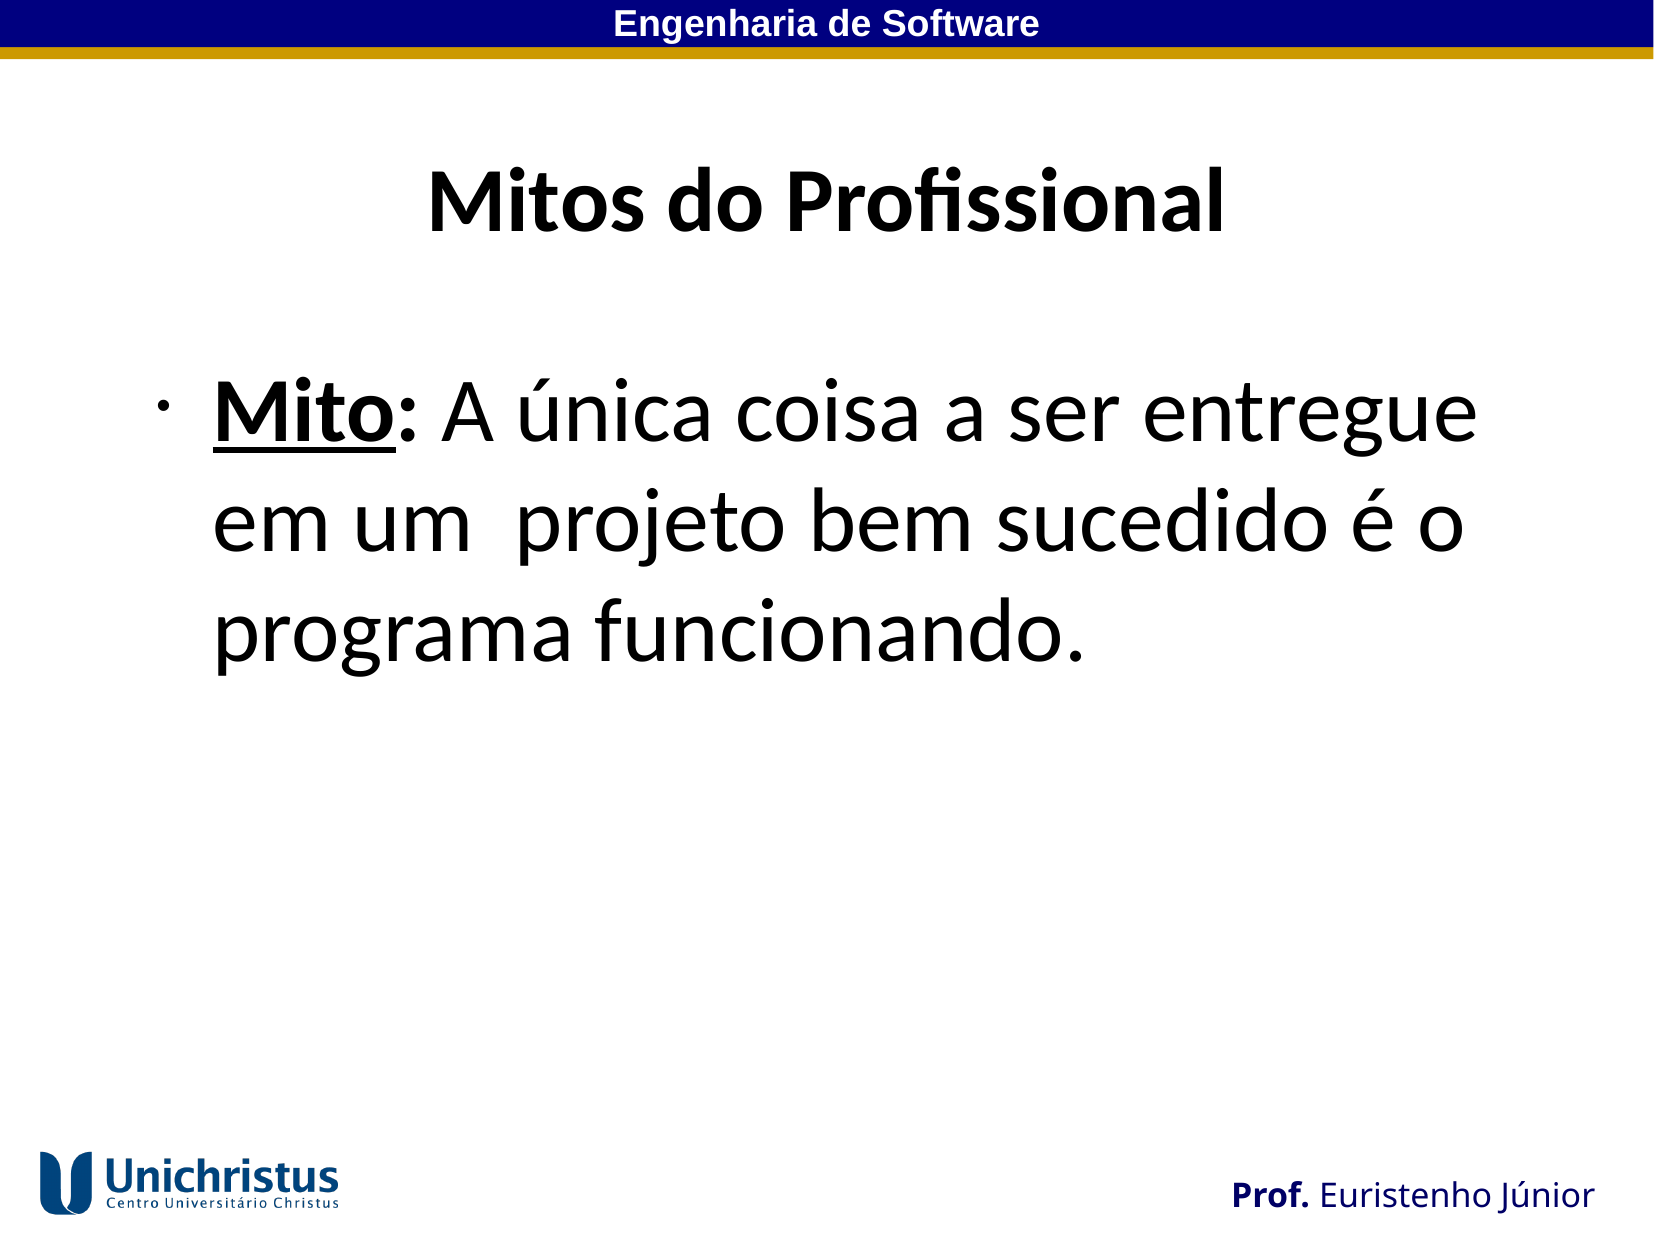

Engenharia de Software
# Mitos do Profissional
Mito: A única coisa a ser entregue em um projeto bem sucedido é o programa funcionando.
Prof. Euristenho Júnior